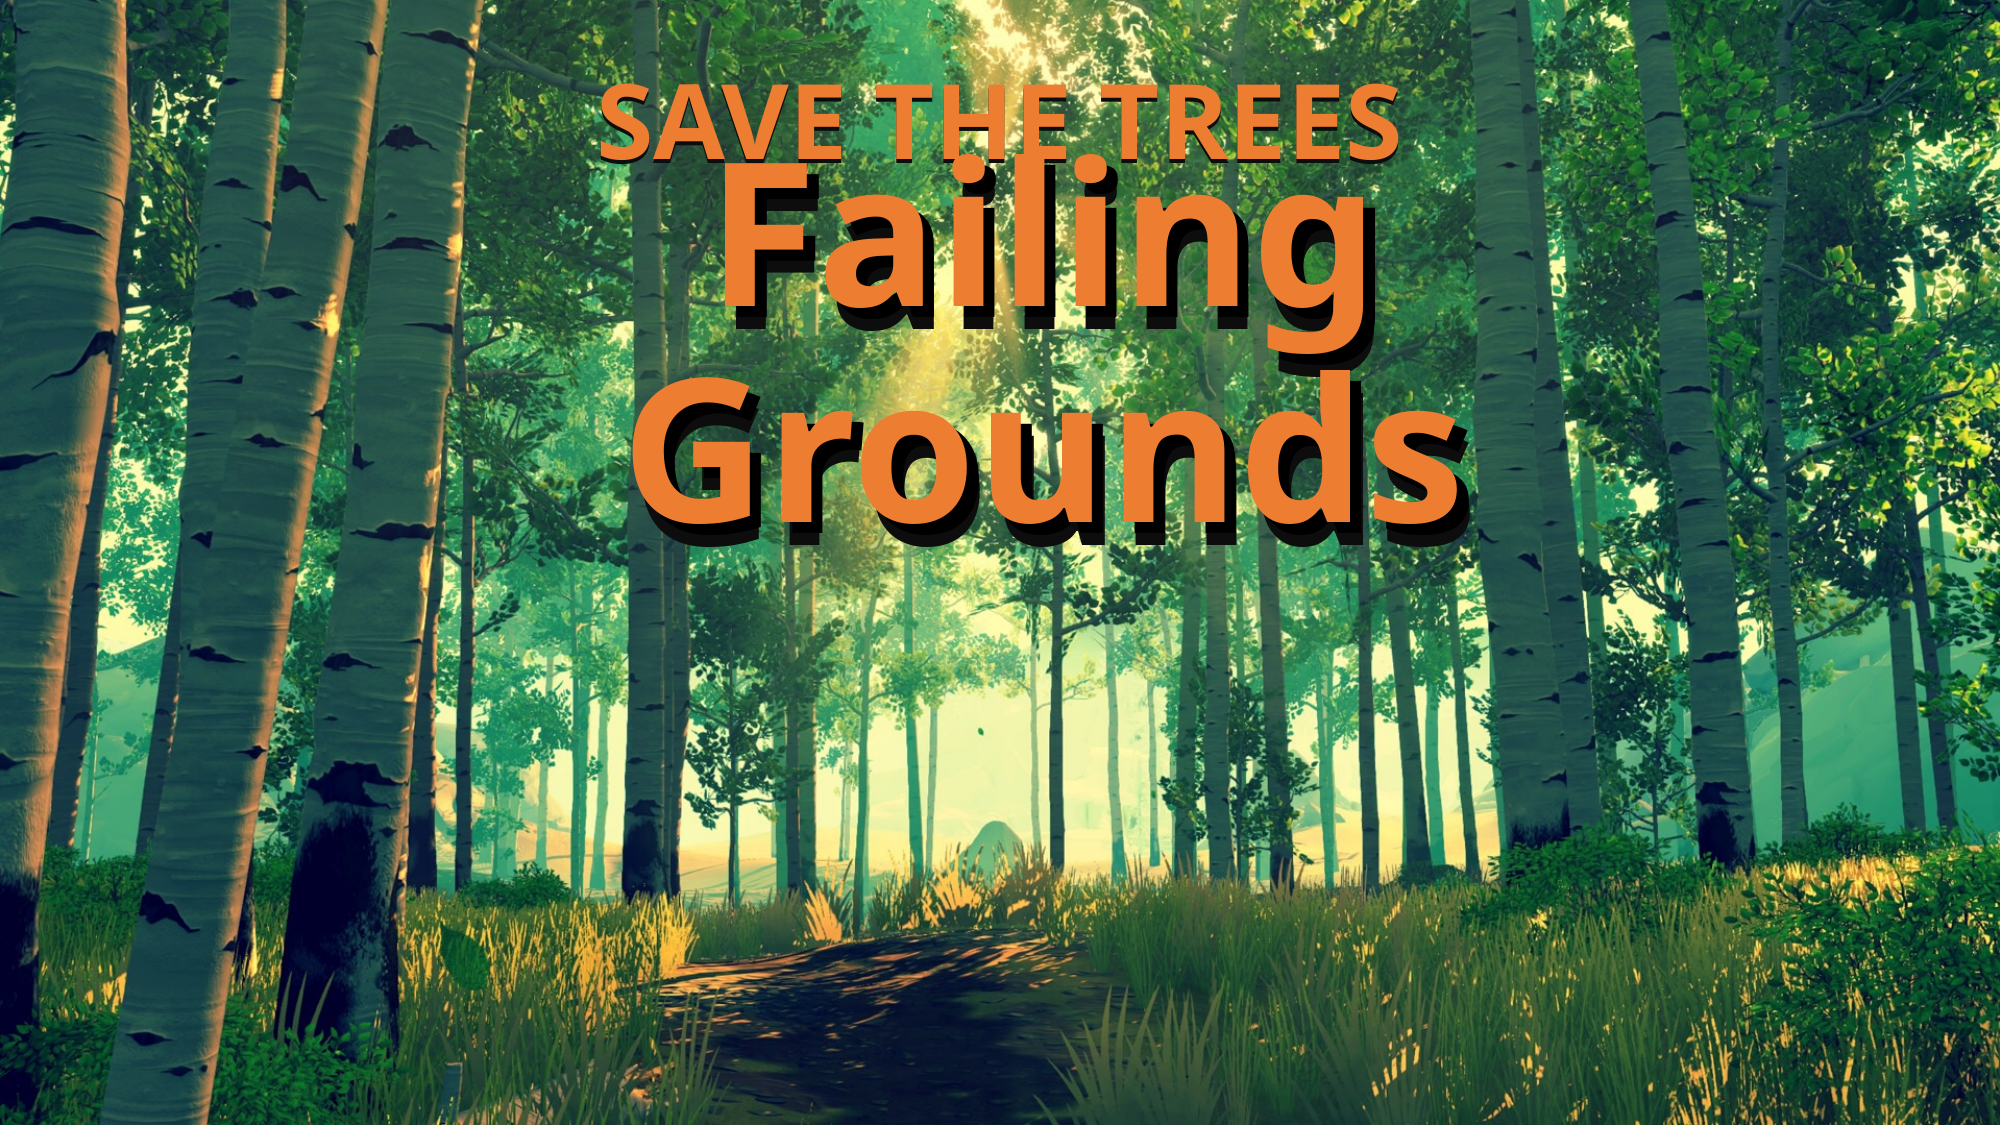

SAVE THE TREES
SAVE THE TREES
Failing Grounds
# Failing Grounds